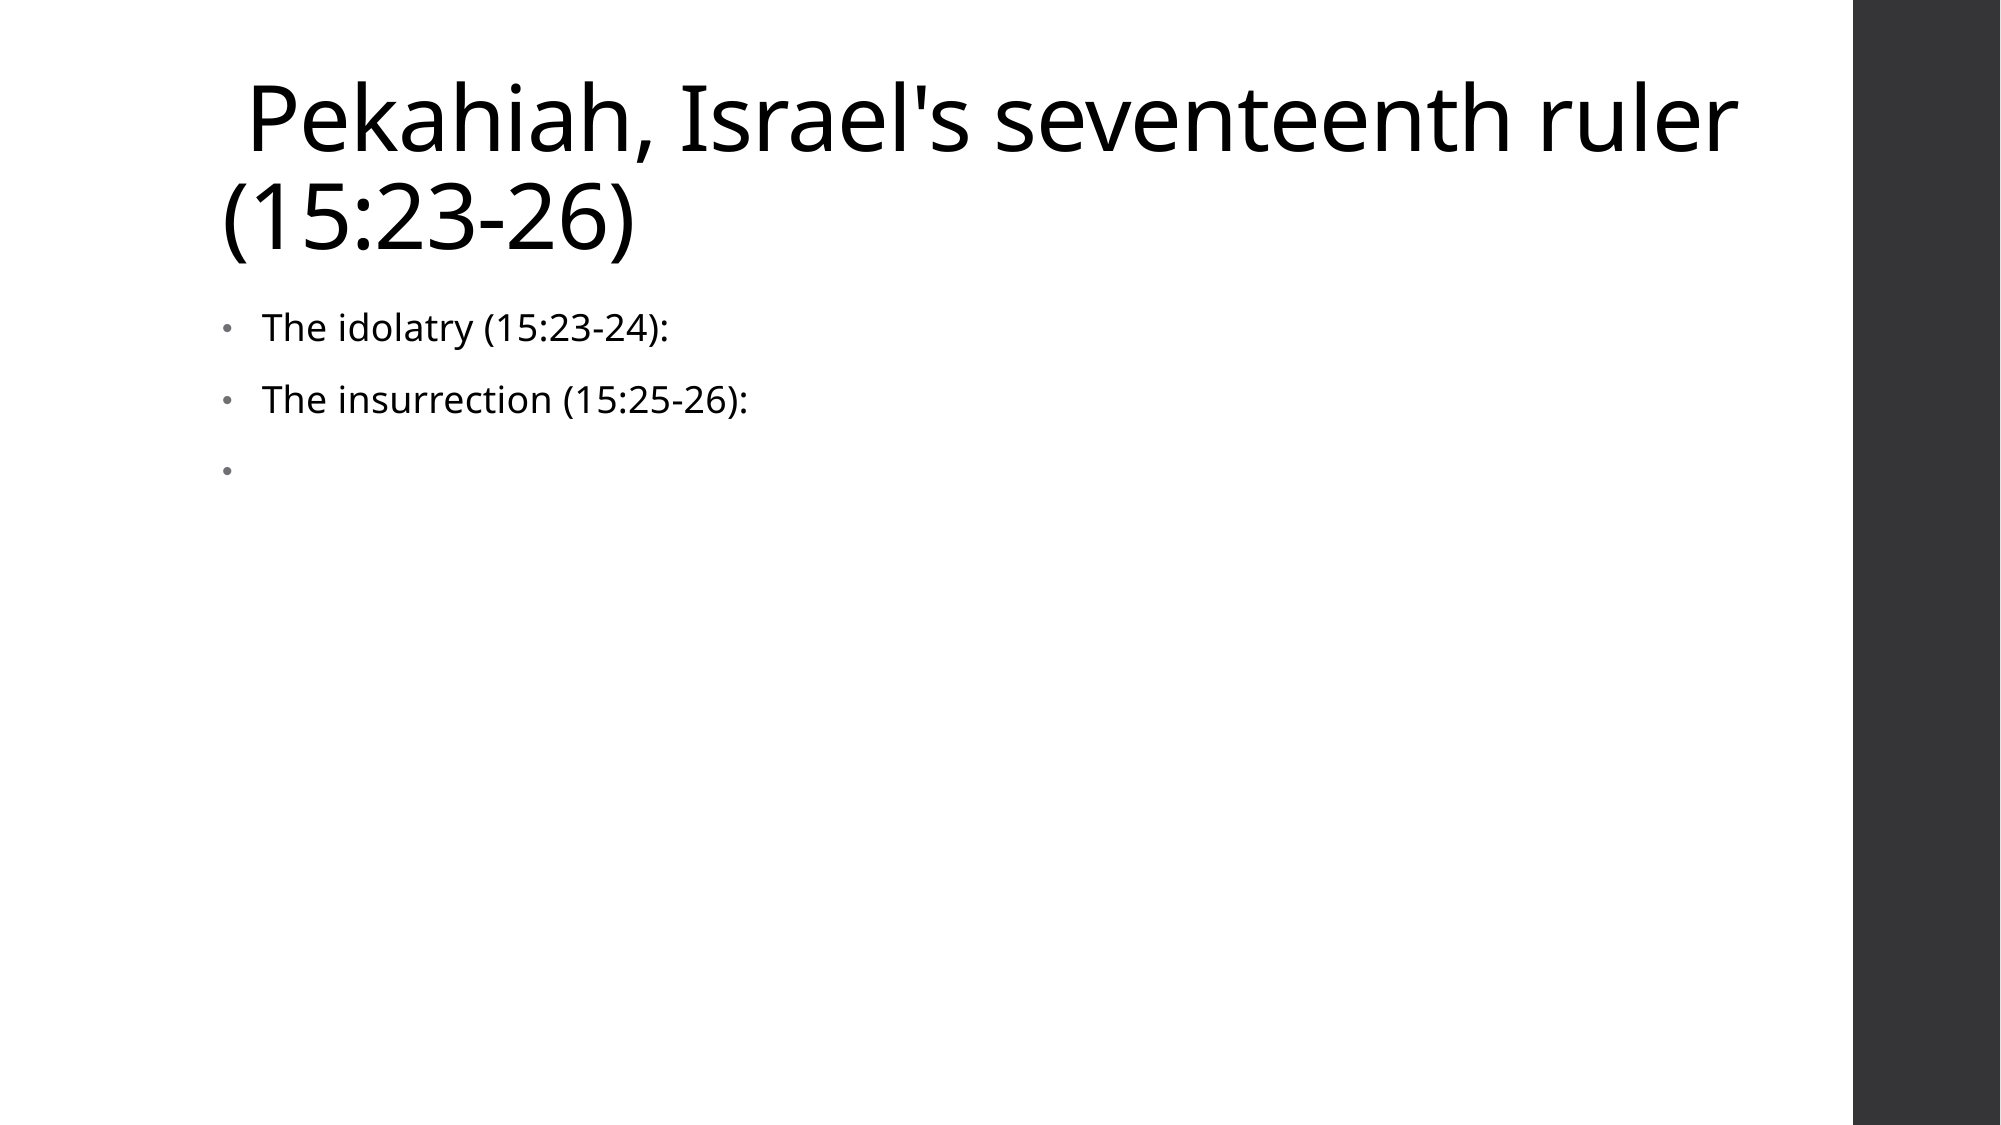

# Pekahiah, Israel's seventeenth ruler (15:23-26)
 The idolatry (15:23-24):
 The insurrection (15:25-26):